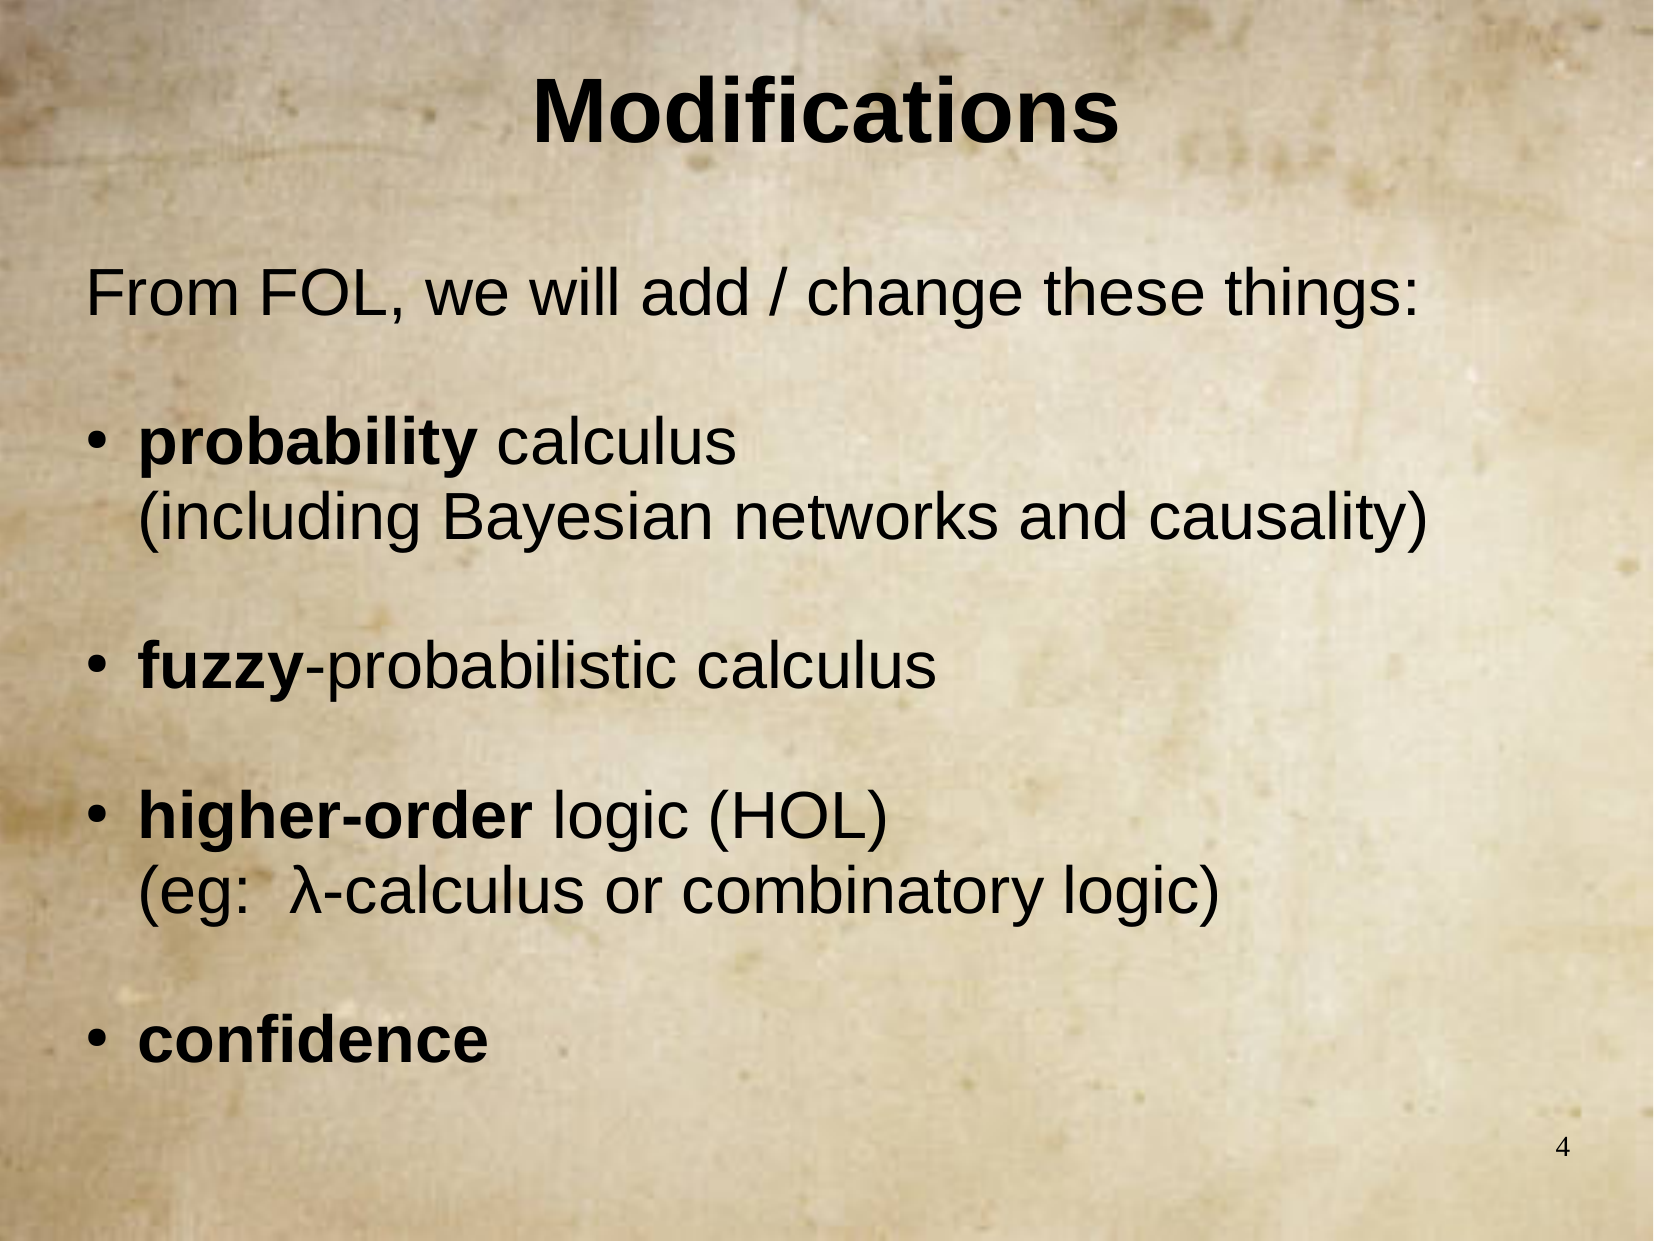

Modifications
# From FOL, we will add / change these things:
probability calculus
(including Bayesian networks and causality)
fuzzy-probabilistic calculus
higher-order logic (HOL)
(eg: λ-calculus or combinatory logic)
confidence
4